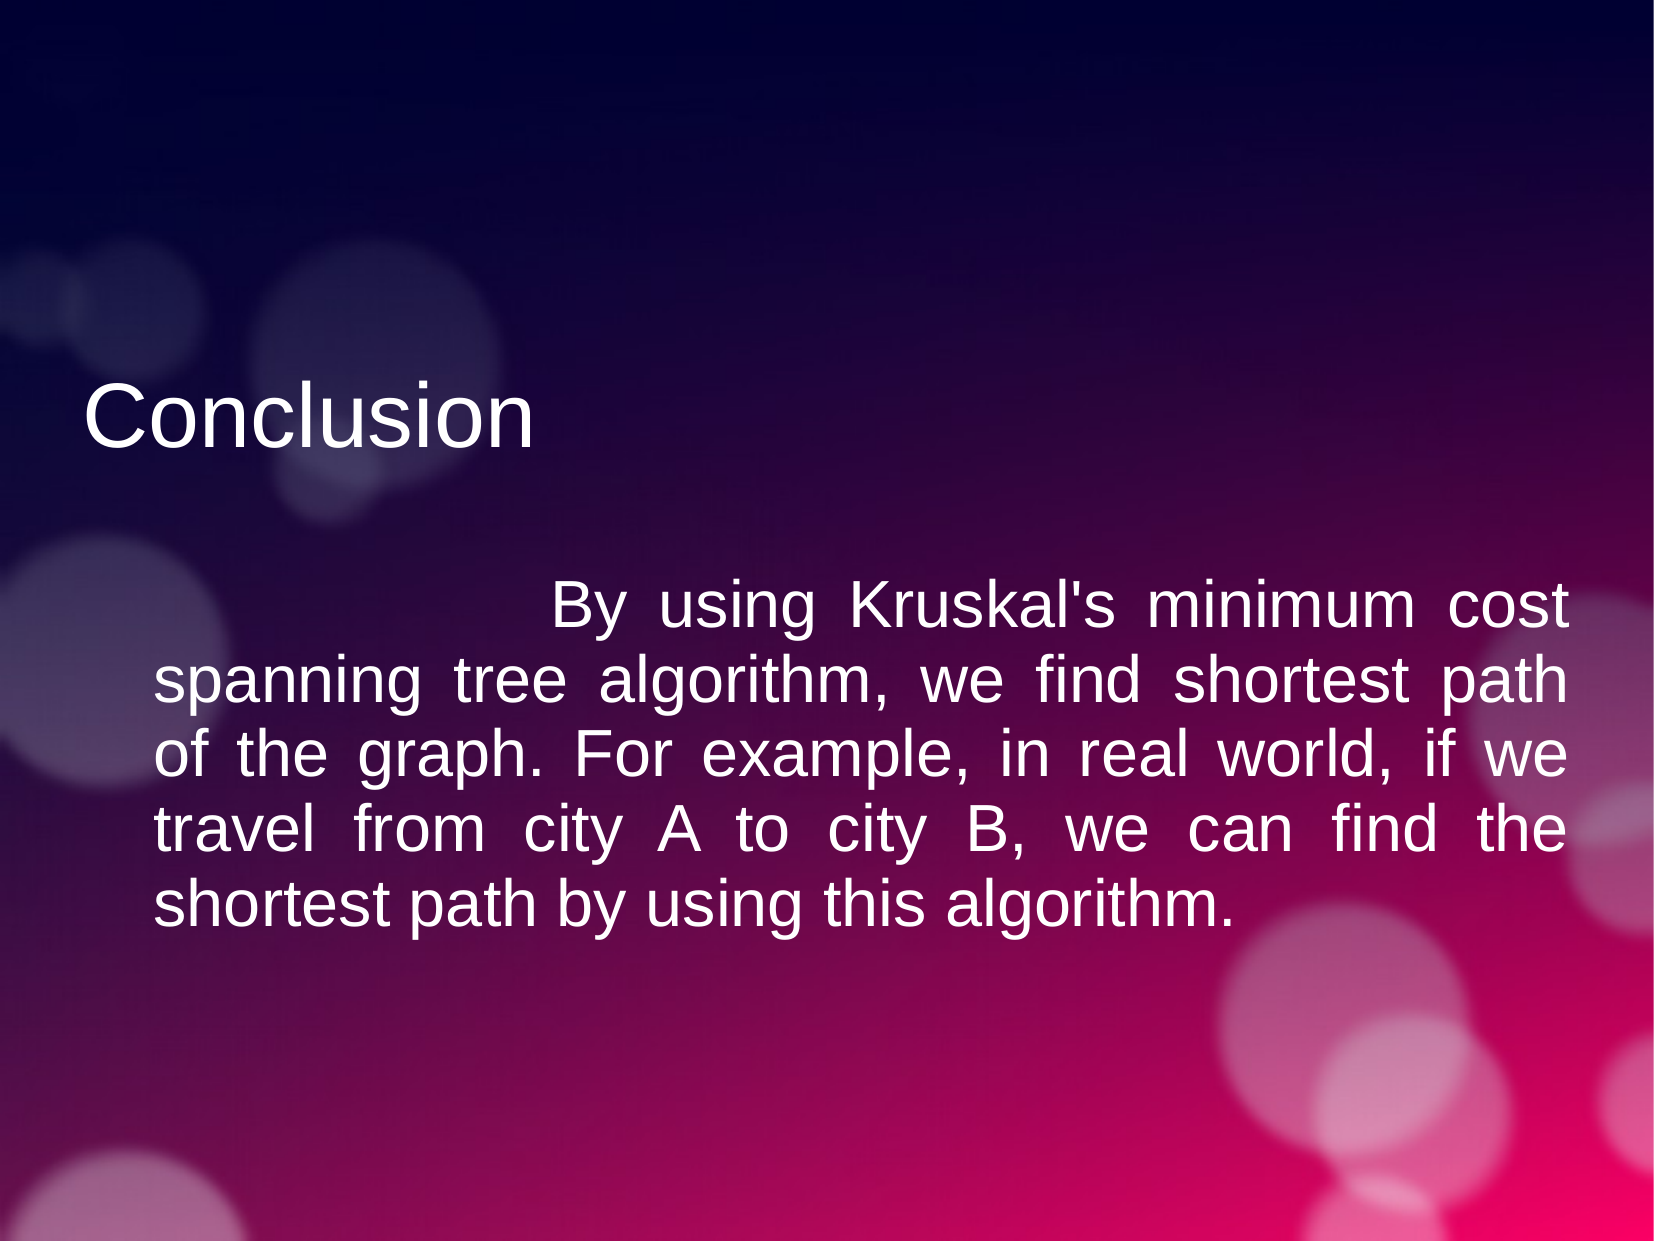

# Conclusion
 By using Kruskal's minimum cost spanning tree algorithm, we find shortest path of the graph. For example, in real world, if we travel from city A to city B, we can find the shortest path by using this algorithm.